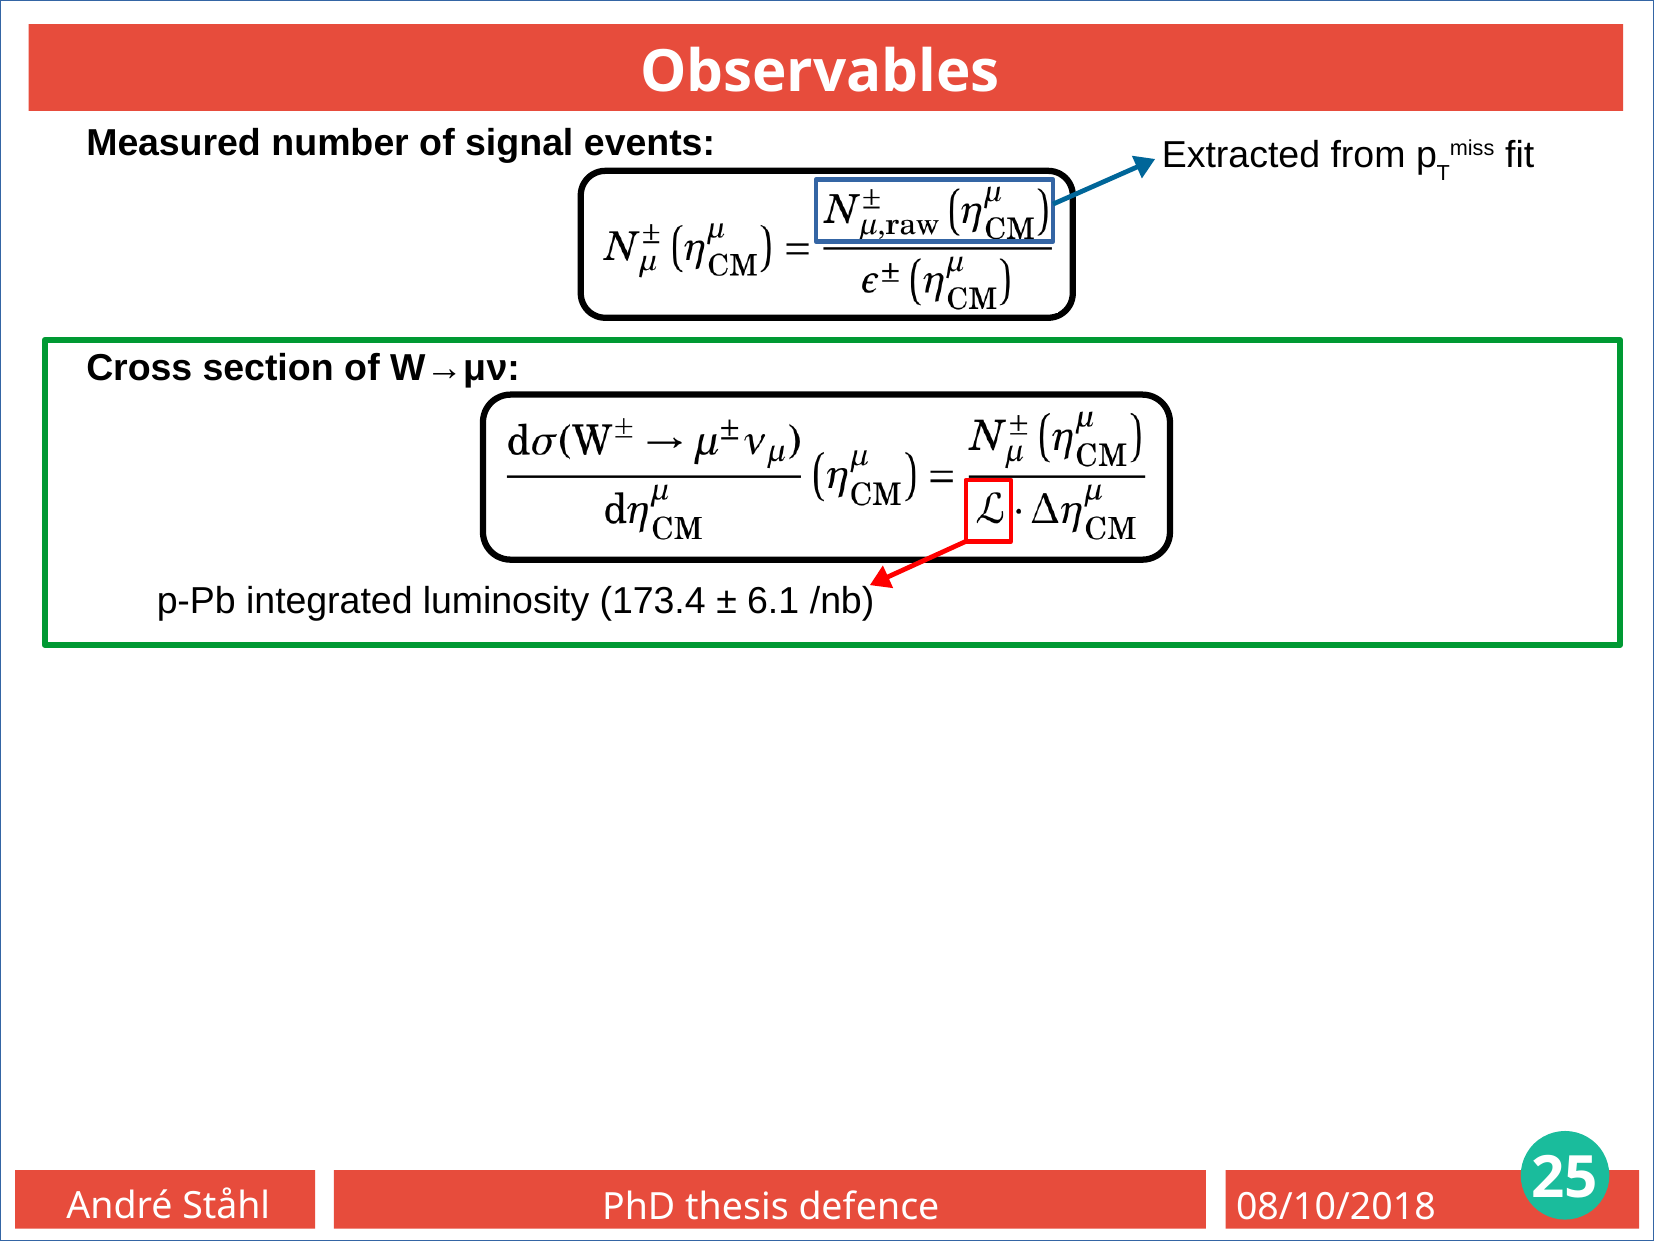

# Observables
Measured number of signal events:
Extracted from pTmiss fit
Cross section of W→μν:
p-Pb integrated luminosity (173.4 ± 6.1 /nb)
25
08/10/2018